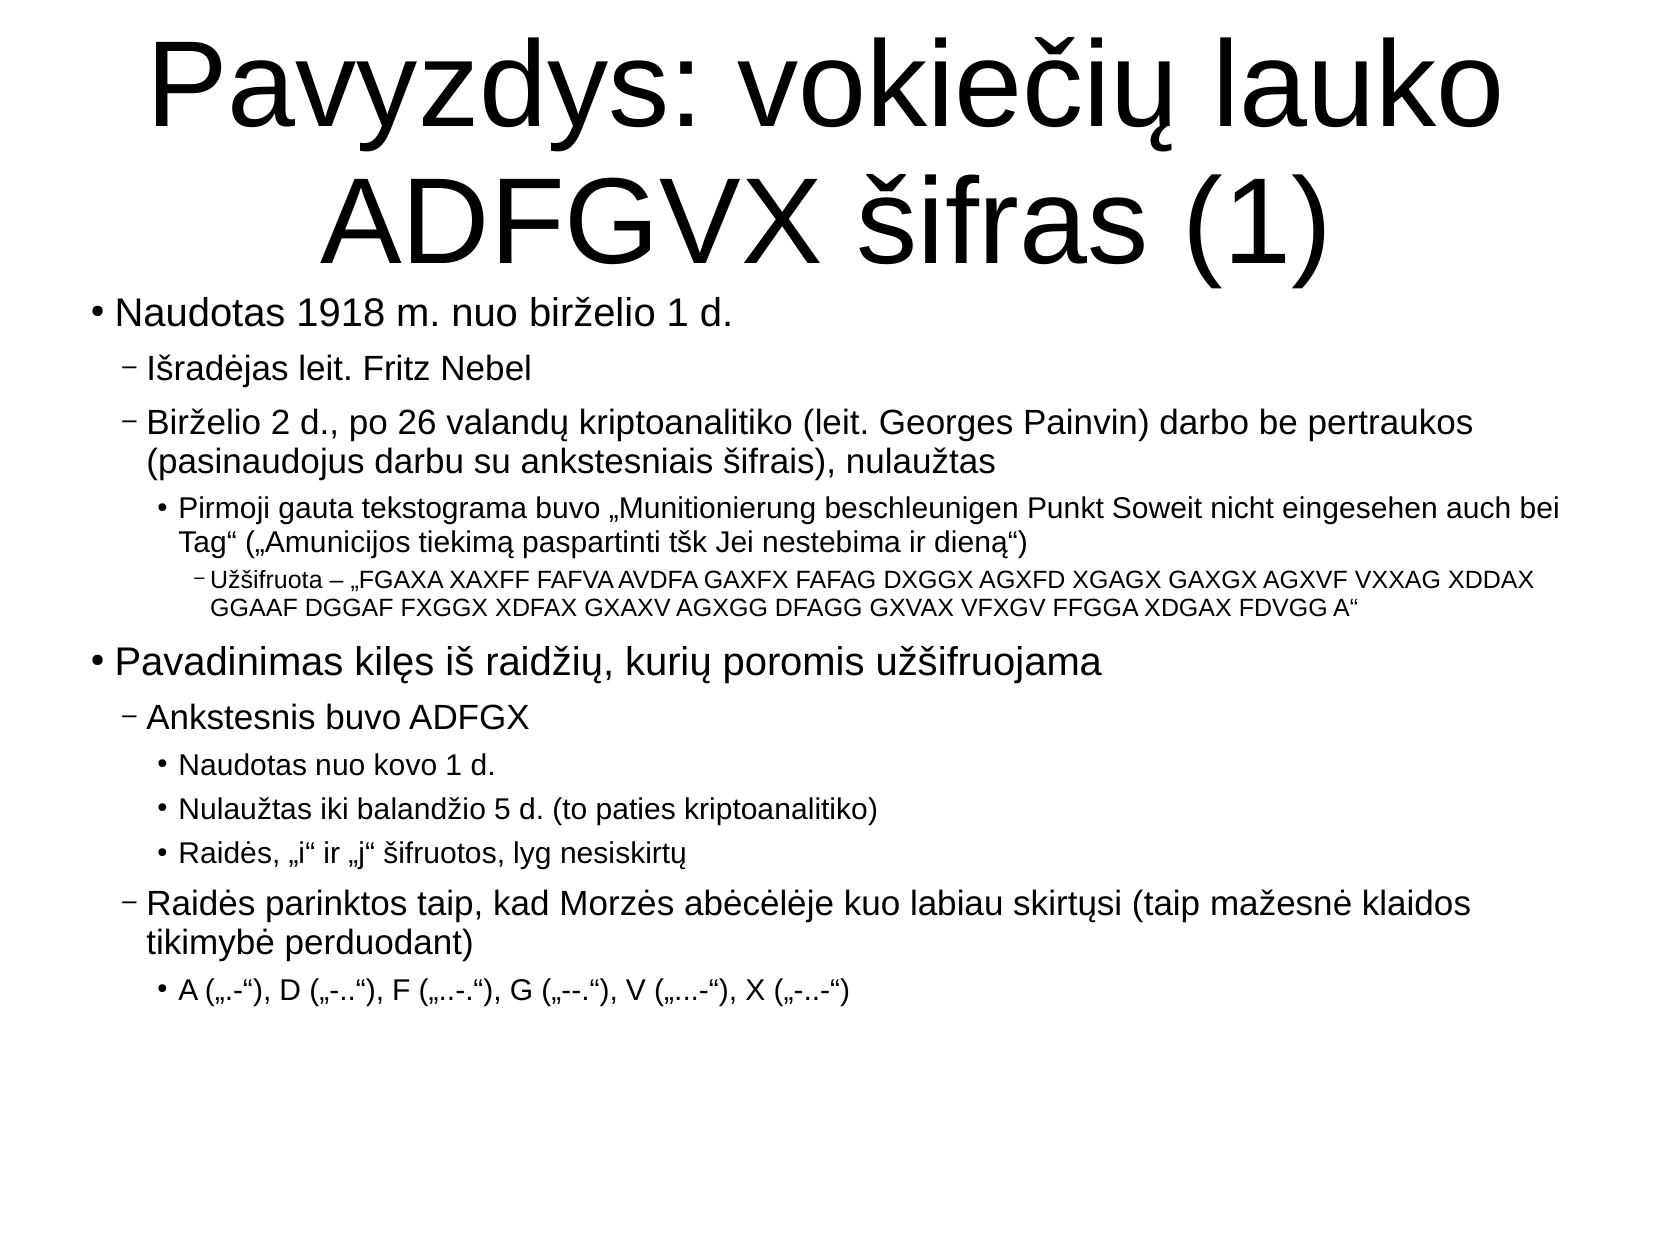

# Pavyzdys: vokiečių lauko ADFGVX šifras (1)
Naudotas 1918 m. nuo birželio 1 d.
Išradėjas leit. Fritz Nebel
Birželio 2 d., po 26 valandų kriptoanalitiko (leit. Georges Painvin) darbo be pertraukos (pasinaudojus darbu su ankstesniais šifrais), nulaužtas
Pirmoji gauta tekstograma buvo „Munitionierung beschleunigen Punkt Soweit nicht eingesehen auch bei Tag“ („Amunicijos tiekimą paspartinti tšk Jei nestebima ir dieną“)
Užšifruota – „FGAXA XAXFF FAFVA AVDFA GAXFX FAFAG DXGGX AGXFD XGAGX GAXGX AGXVF VXXAG XDDAX GGAAF DGGAF FXGGX XDFAX GXAXV AGXGG DFAGG GXVAX VFXGV FFGGA XDGAX FDVGG A“
Pavadinimas kilęs iš raidžių, kurių poromis užšifruojama
Ankstesnis buvo ADFGX
Naudotas nuo kovo 1 d.
Nulaužtas iki balandžio 5 d. (to paties kriptoanalitiko)
Raidės, „i“ ir „j“ šifruotos, lyg nesiskirtų
Raidės parinktos taip, kad Morzės abėcėlėje kuo labiau skirtųsi (taip mažesnė klaidos tikimybė perduodant)
A („.-“), D („-..“), F („..-.“), G („--.“), V („...-“), X („-..-“)